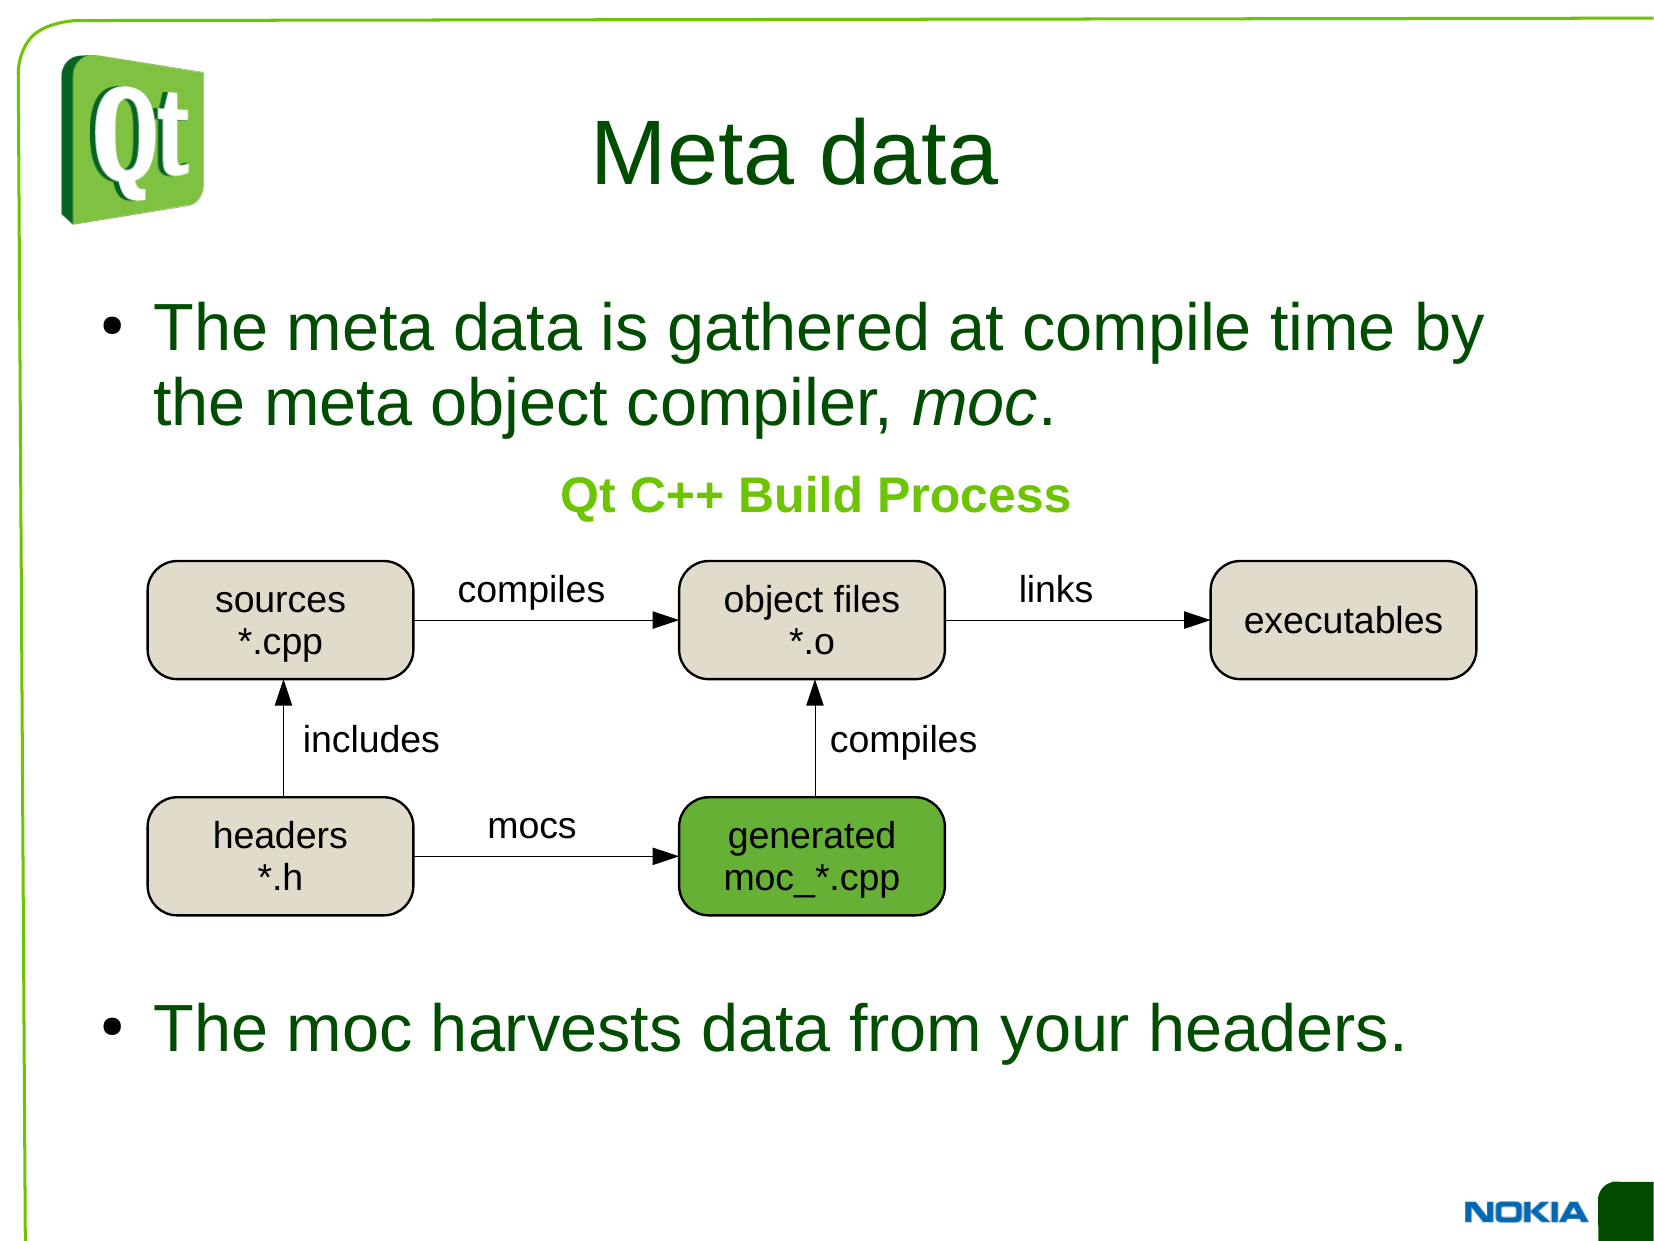

# Meta data
The meta data is gathered at compile time by the meta object compiler, moc.
The moc harvests data from your headers.
Qt C++ Build Process
sources
*.cpp
compiles
object files
*.o
links
executables
includes
compiles
headers
*.h
mocs
generated
moc_*.cpp